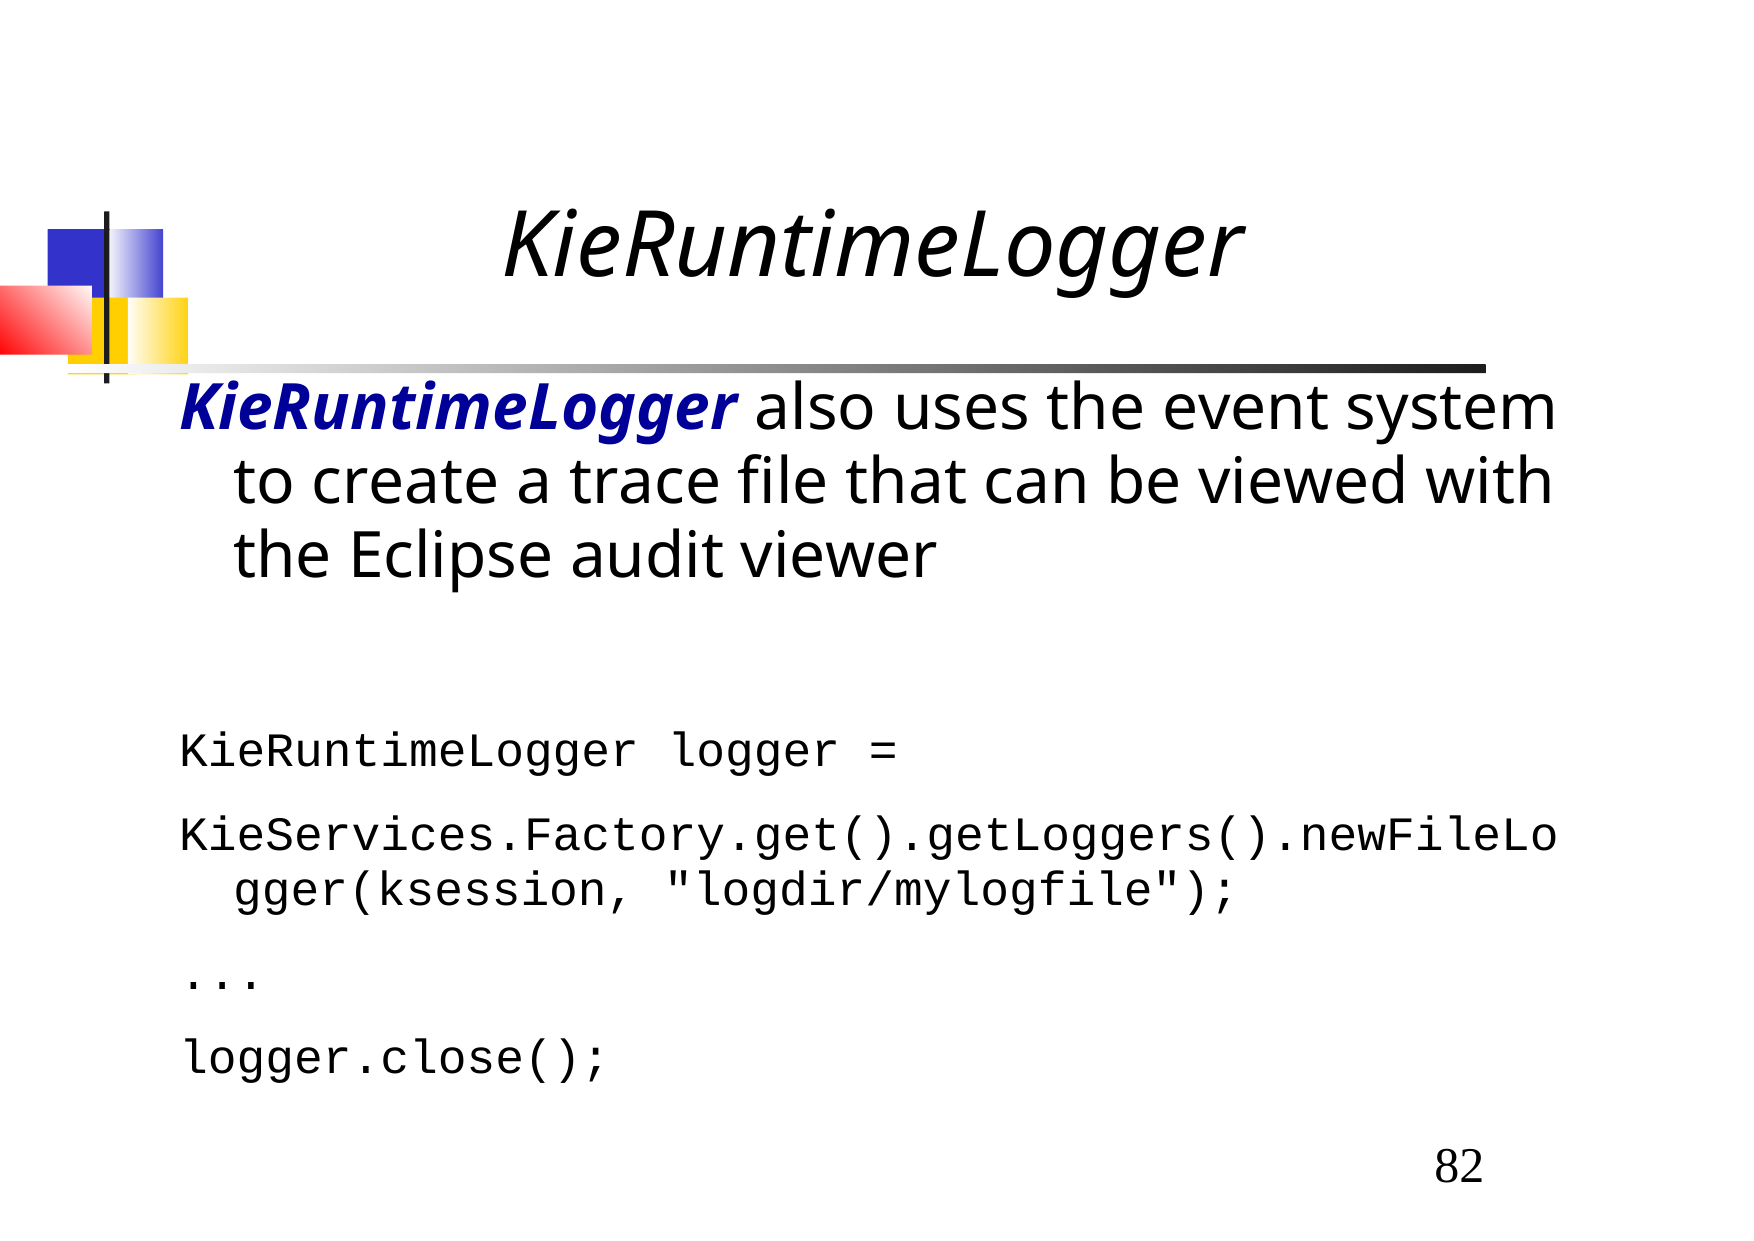

# KieRuntimeLogger
KieRuntimeLogger also uses the event system to create a trace file that can be viewed with the Eclipse audit viewer
KieRuntimeLogger logger =
KieServices.Factory.get().getLoggers().newFileLogger(ksession, "logdir/mylogfile");
...
logger.close();